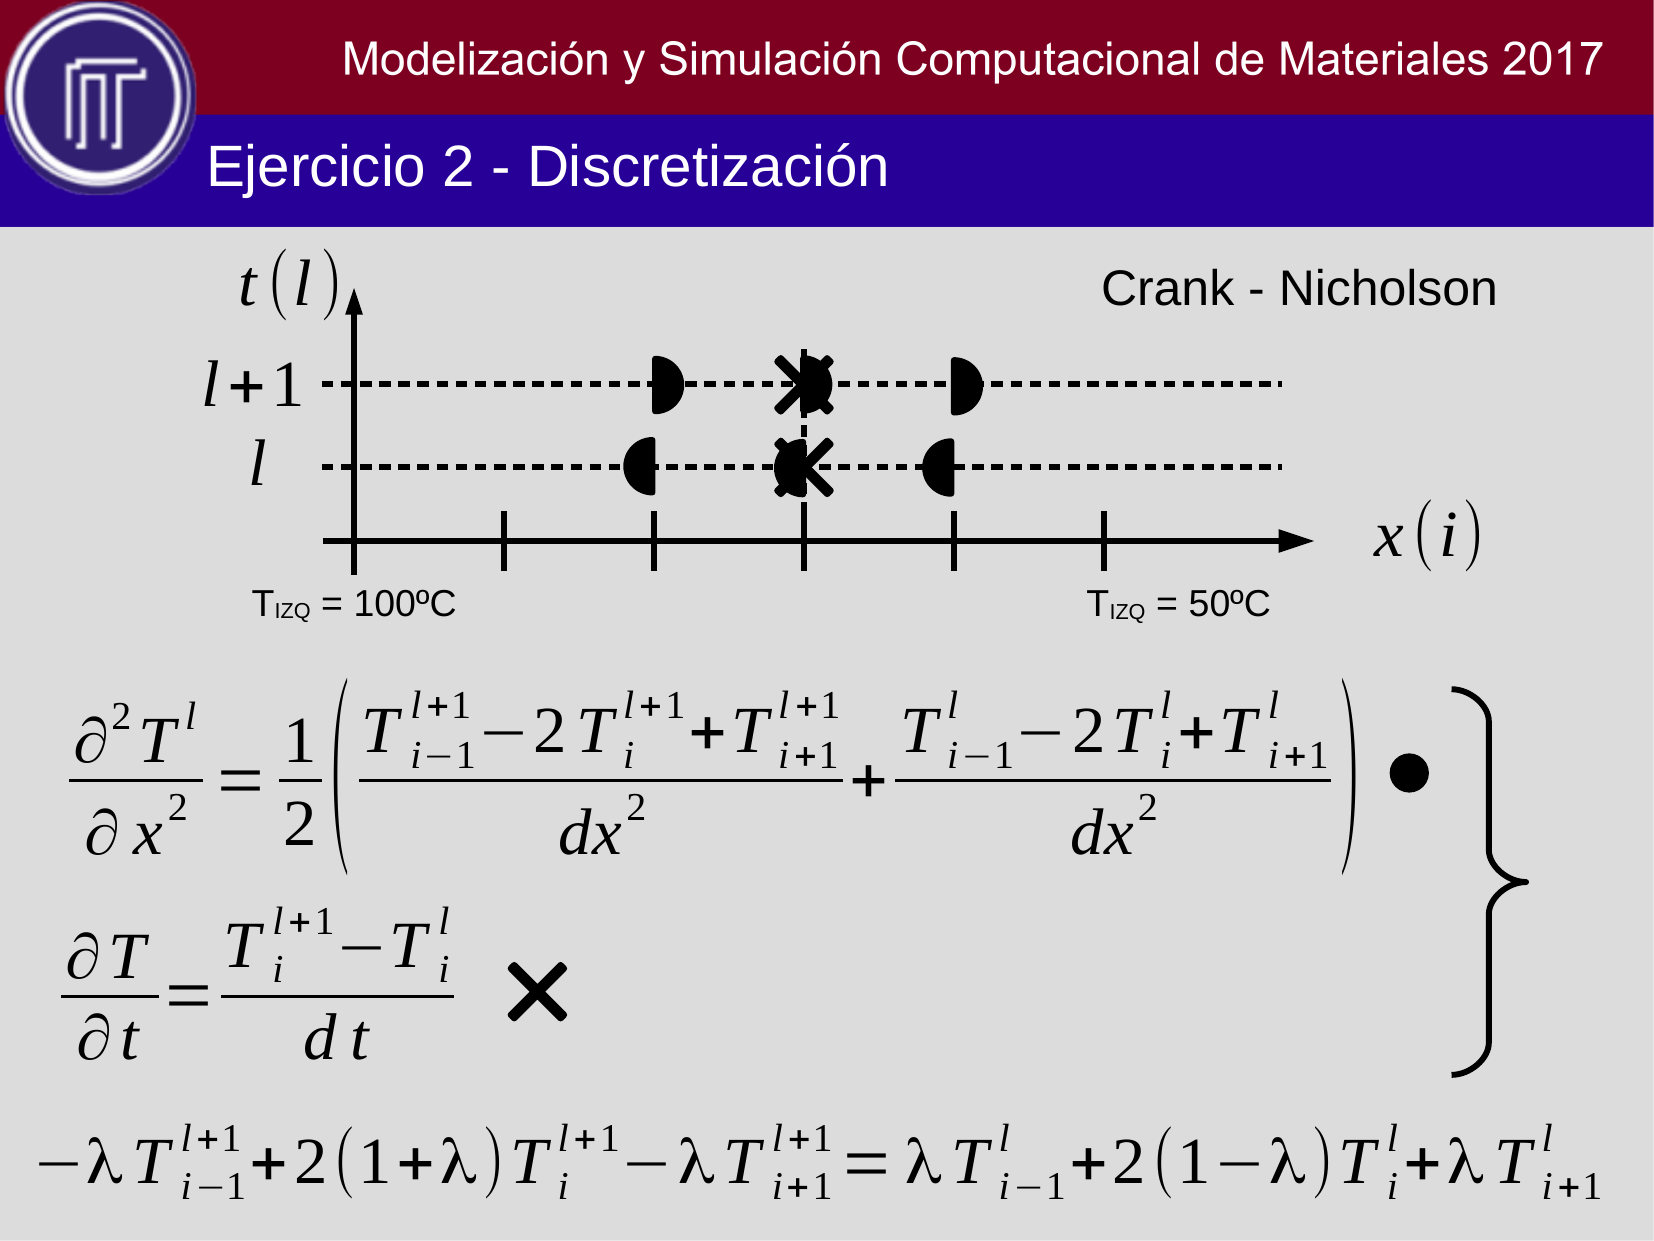

Ejercicio 2 - Discretización
Crank - Nicholson
TIZQ = 100ºC
TIZQ = 50ºC